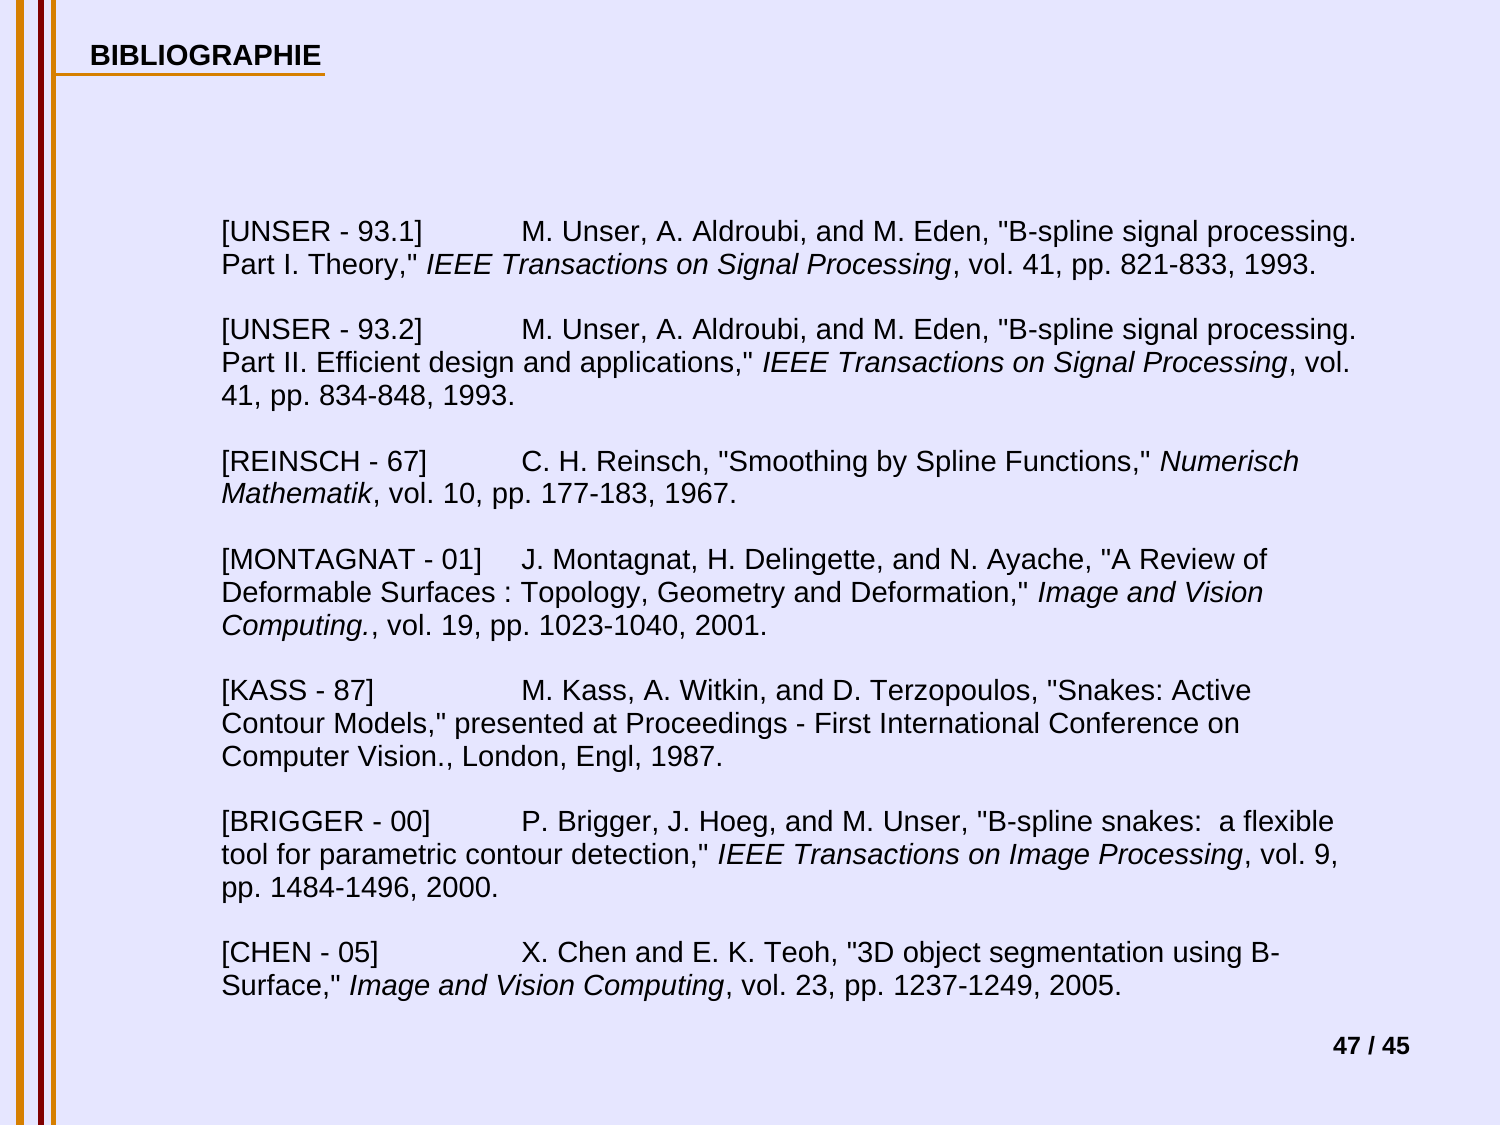

BIBLIOGRAPHIE
[UNSER - 93.1]	M. Unser, A. Aldroubi, and M. Eden, "B-spline signal processing. Part I. Theory," IEEE Transactions on Signal Processing, vol. 41, pp. 821-833, 1993.
[UNSER - 93.2]	M. Unser, A. Aldroubi, and M. Eden, "B-spline signal processing. Part II. Efficient design and applications," IEEE Transactions on Signal Processing, vol. 41, pp. 834-848, 1993.
[REINSCH - 67]	C. H. Reinsch, "Smoothing by Spline Functions," Numerisch Mathematik, vol. 10, pp. 177-183, 1967.
[MONTAGNAT - 01]	J. Montagnat, H. Delingette, and N. Ayache, "A Review of Deformable Surfaces : Topology, Geometry and Deformation," Image and Vision Computing., vol. 19, pp. 1023-1040, 2001.
[KASS - 87]	M. Kass, A. Witkin, and D. Terzopoulos, "Snakes: Active Contour Models," presented at Proceedings - First International Conference on Computer Vision., London, Engl, 1987.
[BRIGGER - 00]	P. Brigger, J. Hoeg, and M. Unser, "B-spline snakes: a flexible tool for parametric contour detection," IEEE Transactions on Image Processing, vol. 9, pp. 1484-1496, 2000.
[CHEN - 05]	X. Chen and E. K. Teoh, "3D object segmentation using B-Surface," Image and Vision Computing, vol. 23, pp. 1237-1249, 2005.
47